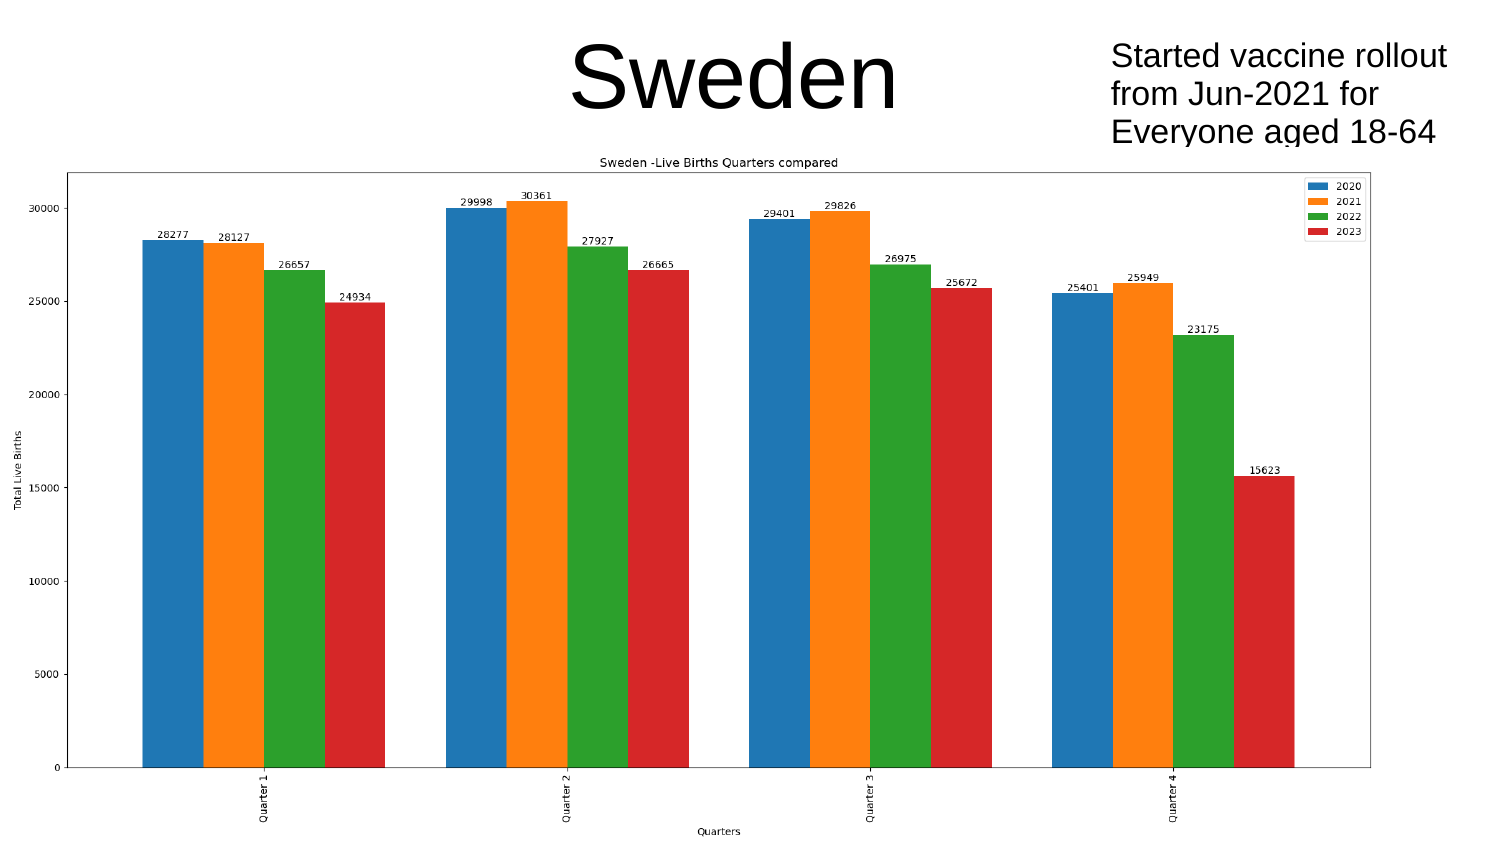

# Sweden
Started vaccine rollout from Jun-2021 for Everyone aged 18-64